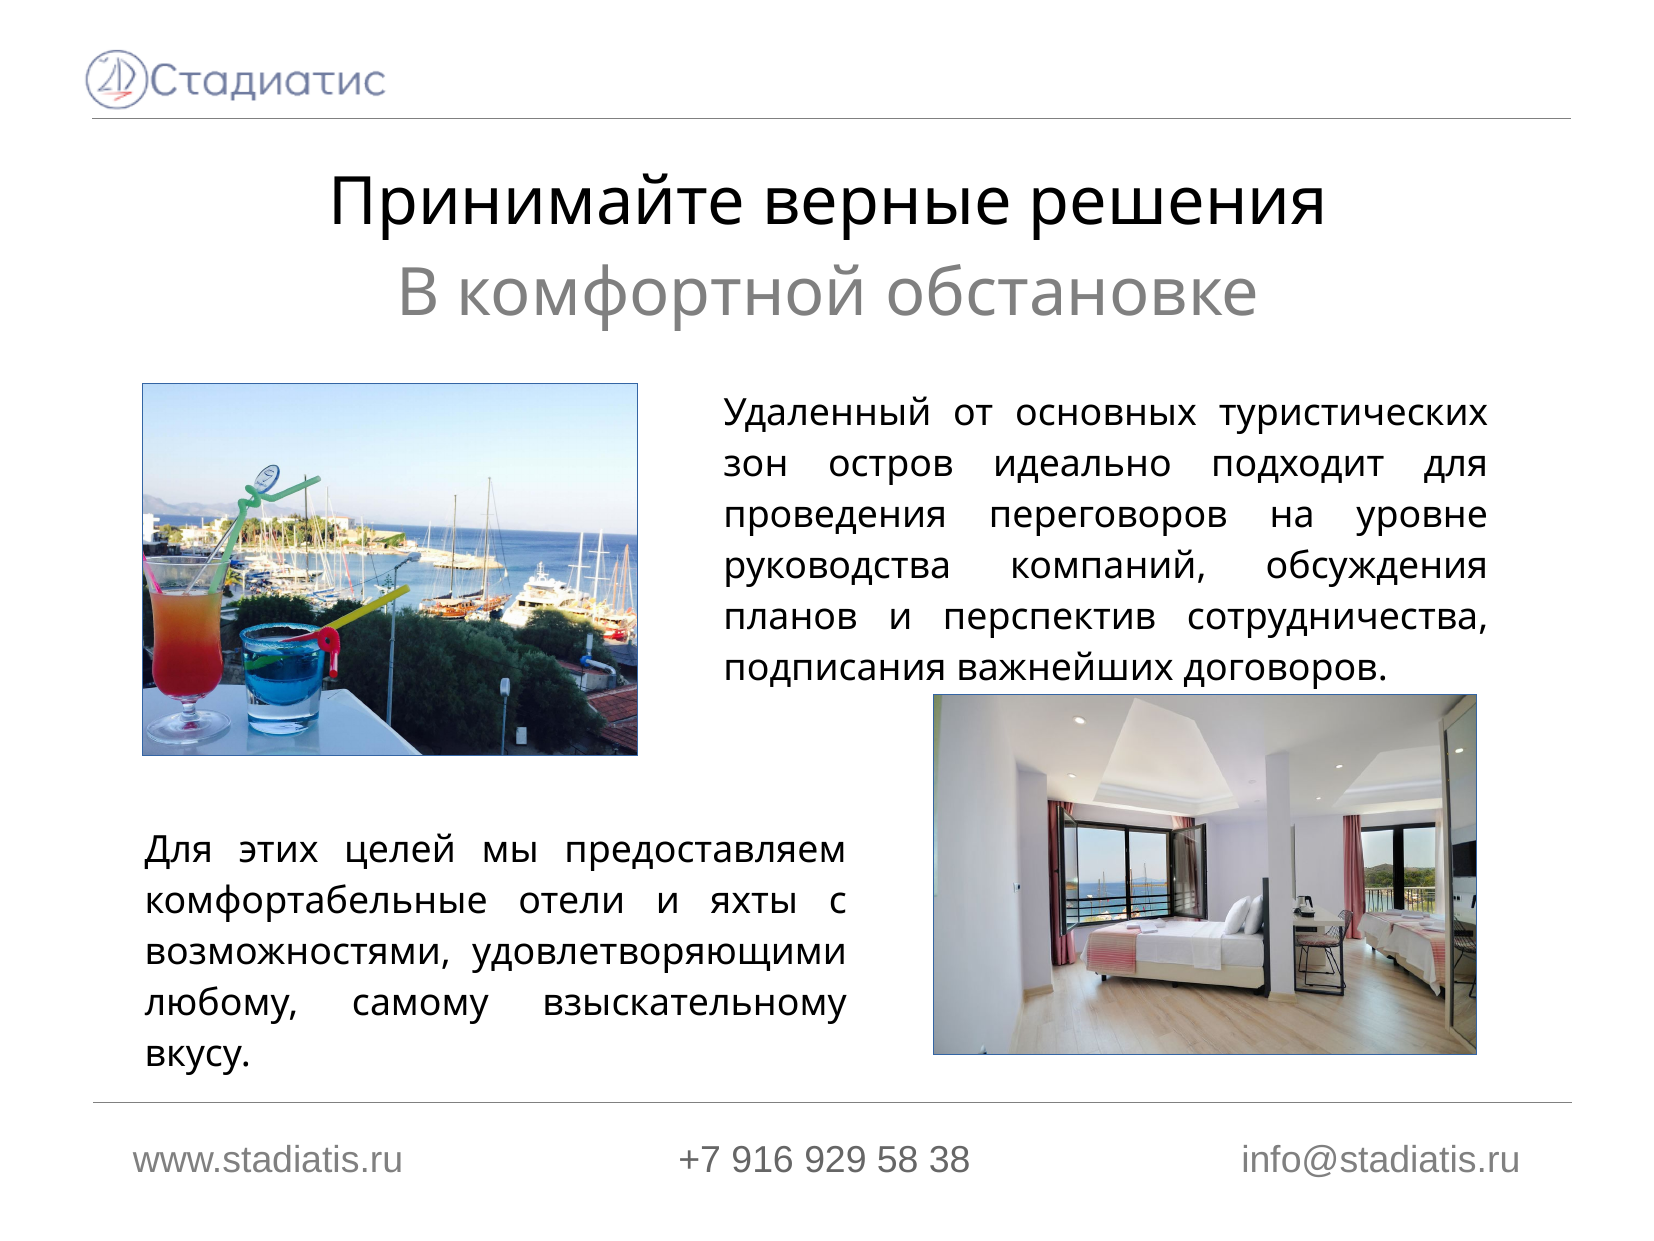

Принимайте верные решения
В комфортной обстановке
Удаленный от основных туристических зон остров идеально подходит для проведения переговоров на уровне руководства компаний, обсуждения планов и перспектив сотрудничества, подписания важнейших договоров.
Для этих целей мы предоставляем комфортабельные отели и яхты с возможностями, удовлетворяющими любому, самому взыскательному вкусу.
www.stadiatis.ru
+7 916 929 58 38
info@stadiatis.ru